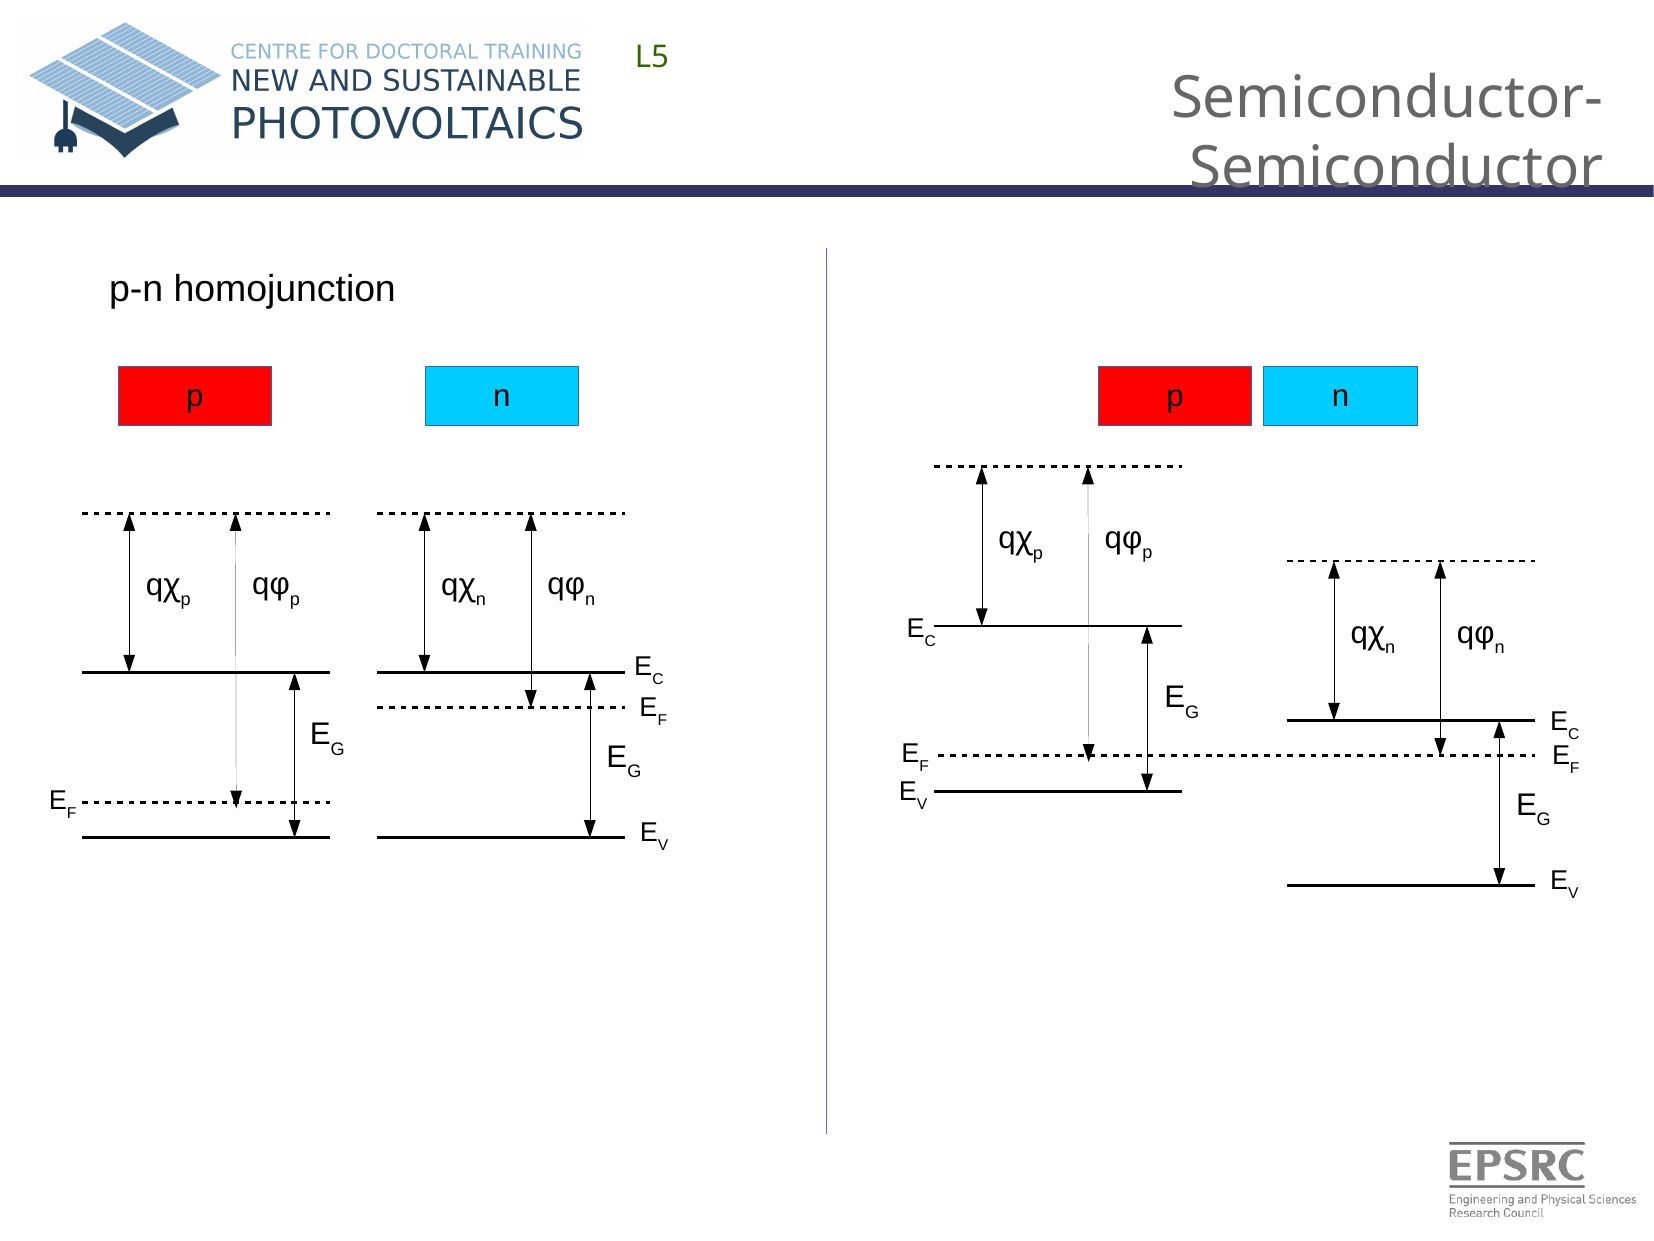

L5
Semiconductor-Semiconductor
p-n homojunction
p
n
p
n
qχp
qφp
qχp
qχn
qφp
qφn
qχn
EC
qφn
EC
EG
EF
EC
EG
EF
EG
EF
EV
EF
EG
EV
EV